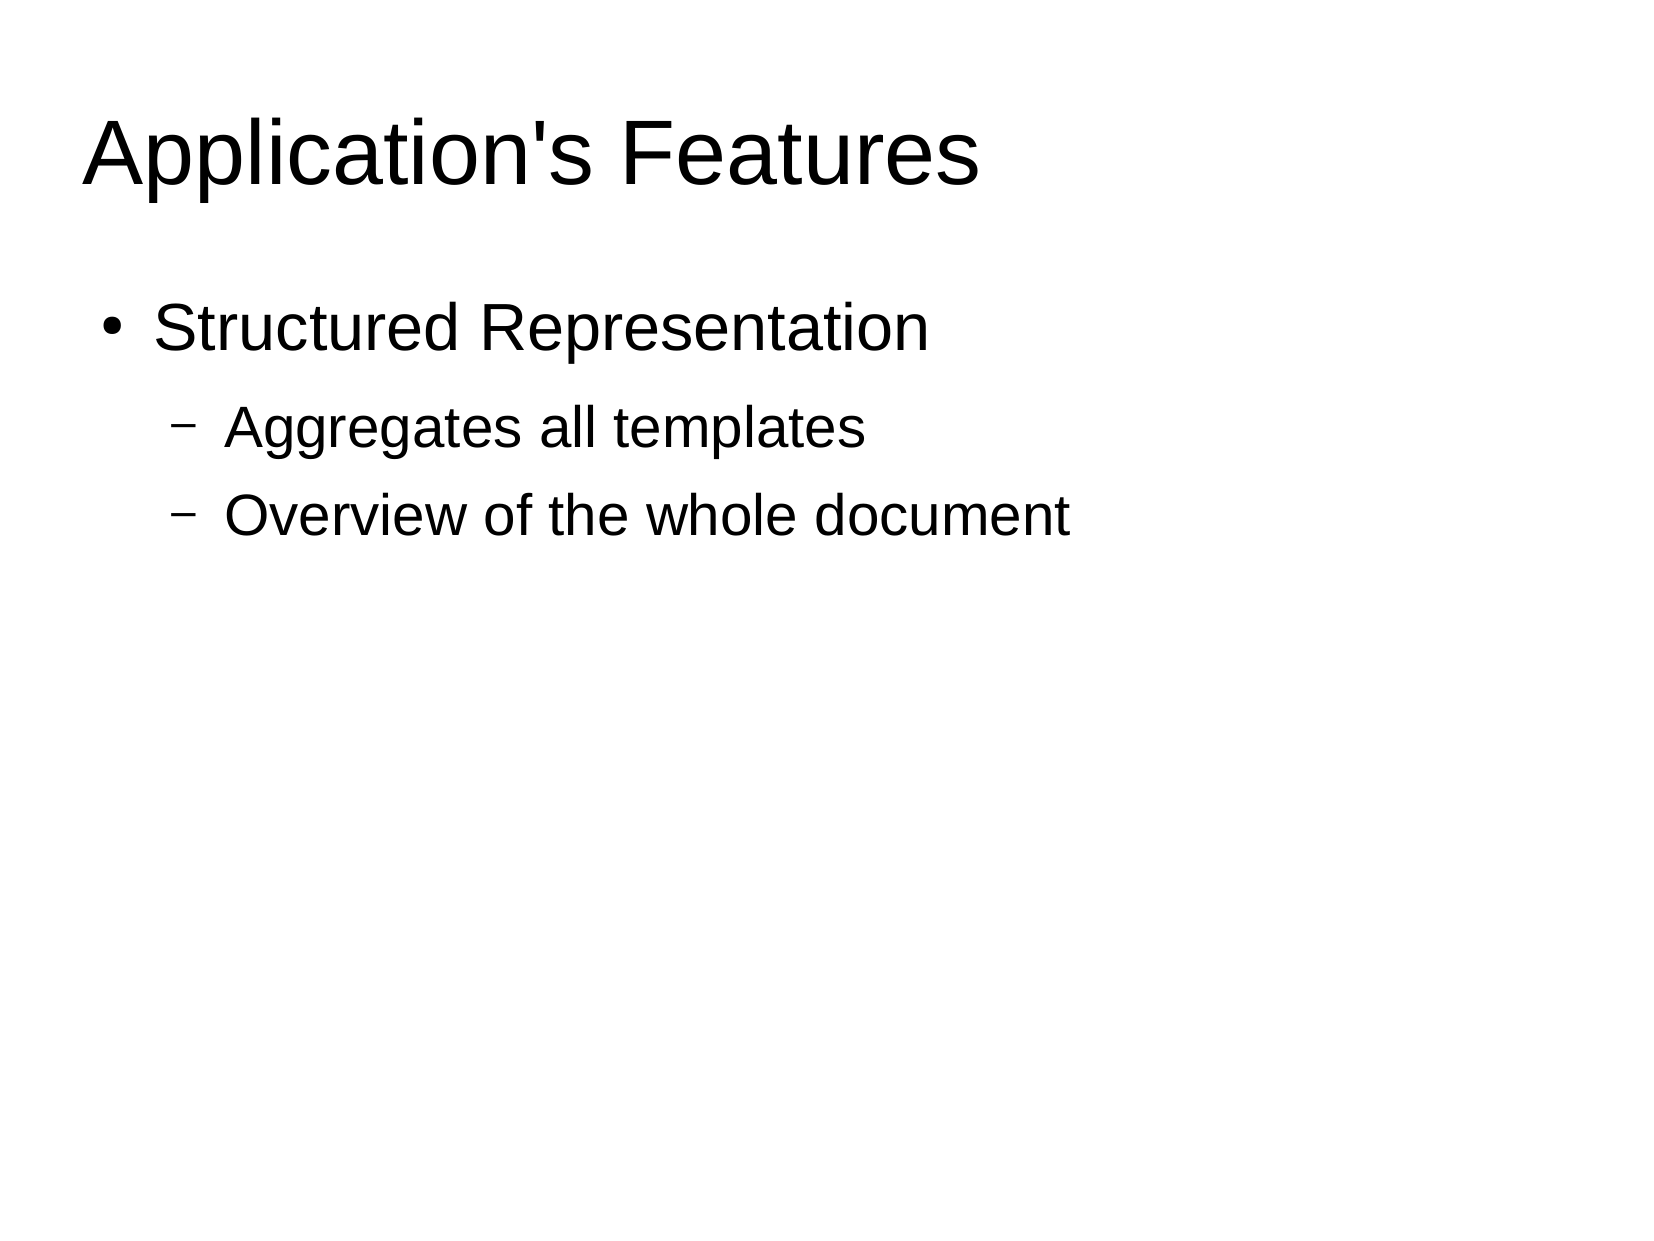

# Application's Features
Structured Representation
Aggregates all templates
Overview of the whole document